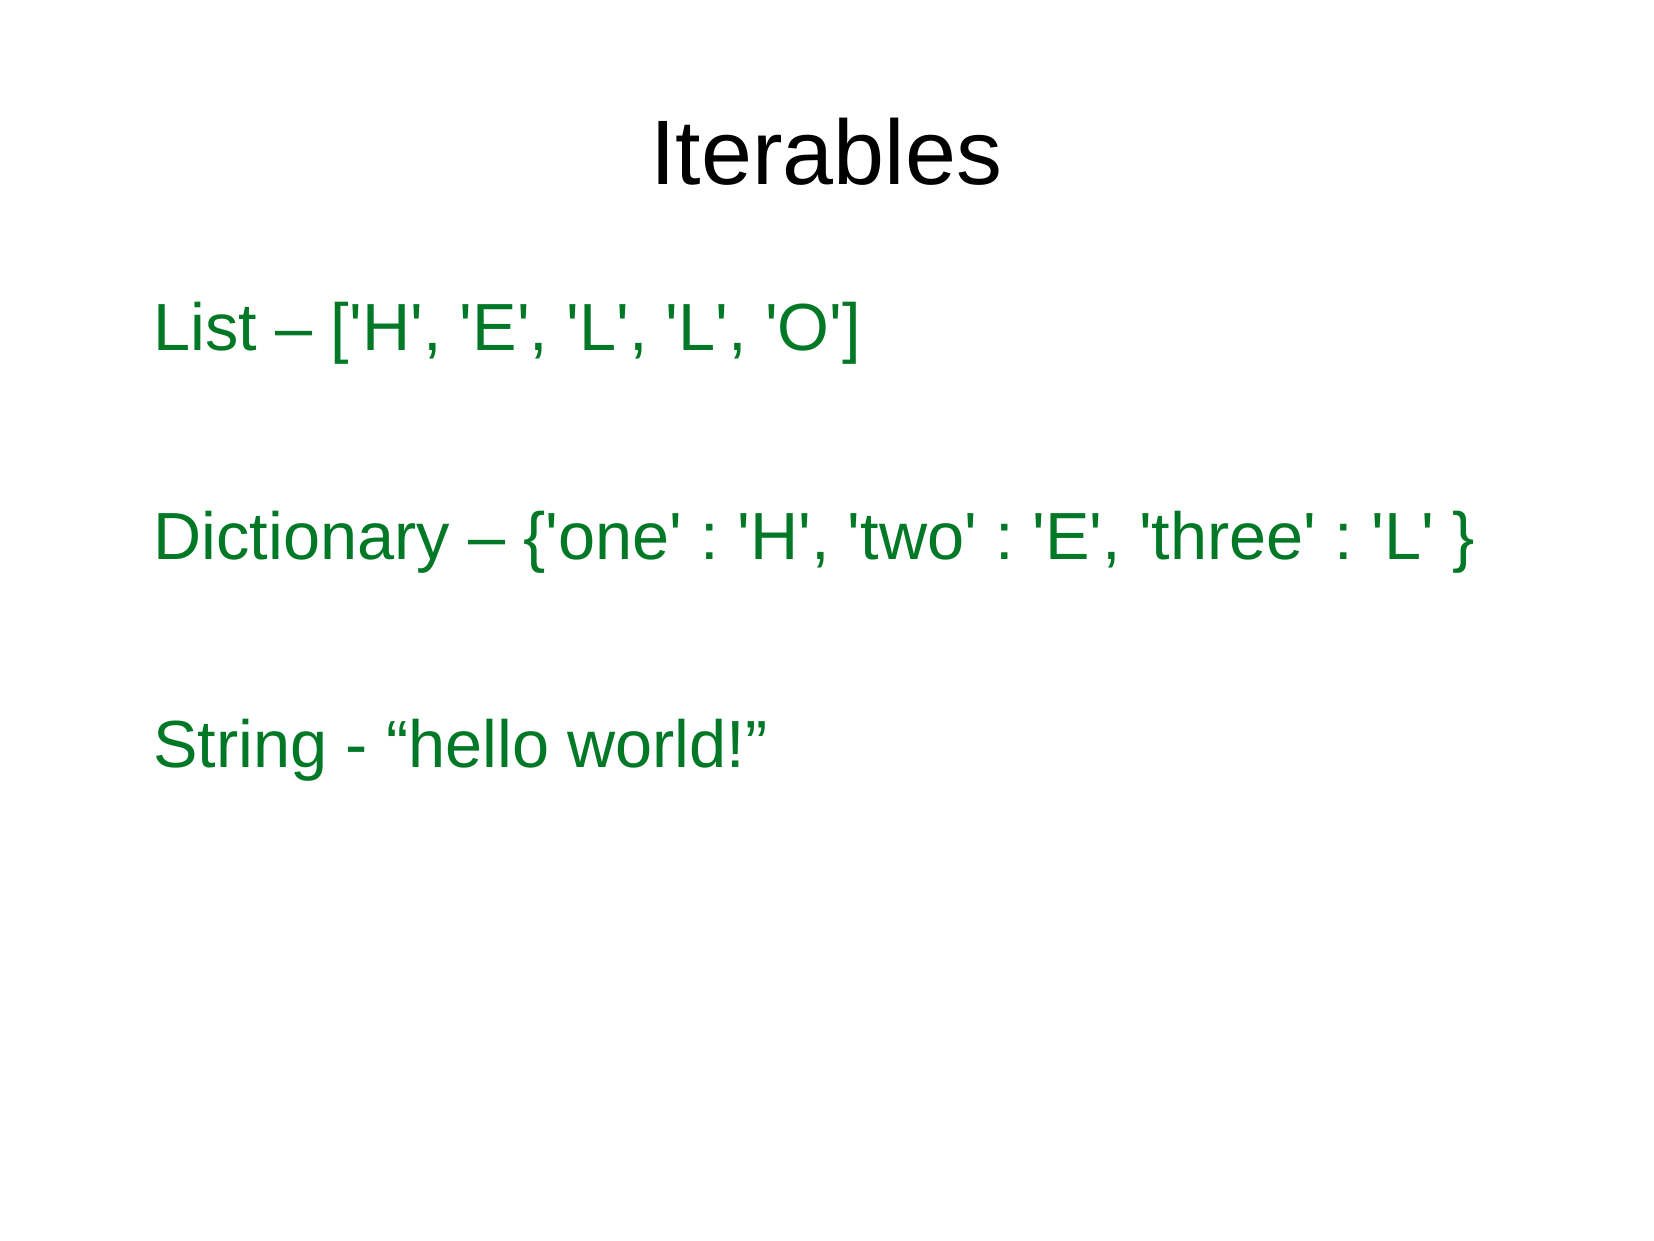

# Iterables
List – ['H', 'E', 'L', 'L', 'O']
Dictionary – {'one' : 'H', 'two' : 'E', 'three' : 'L' }
String - “hello world!”